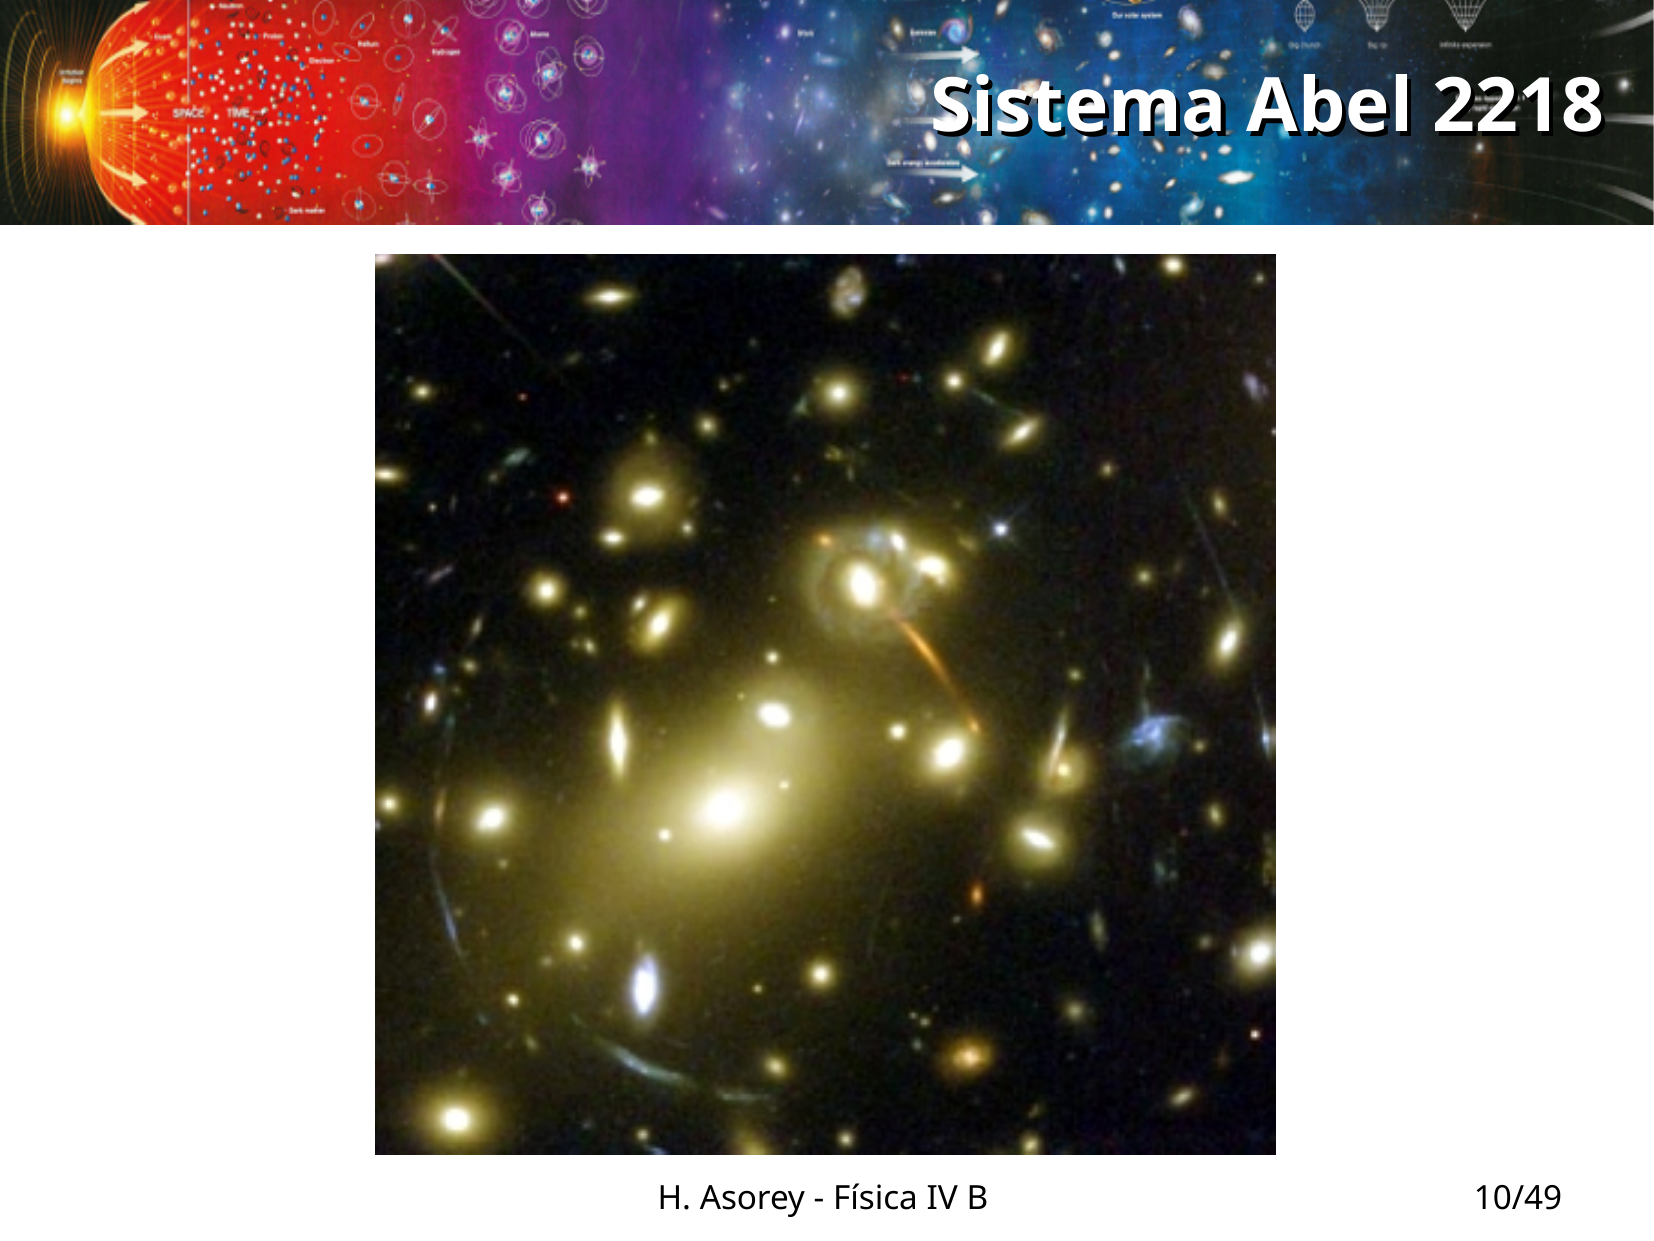

# Sistema Abel 2218
H. Asorey - Física IV B
10